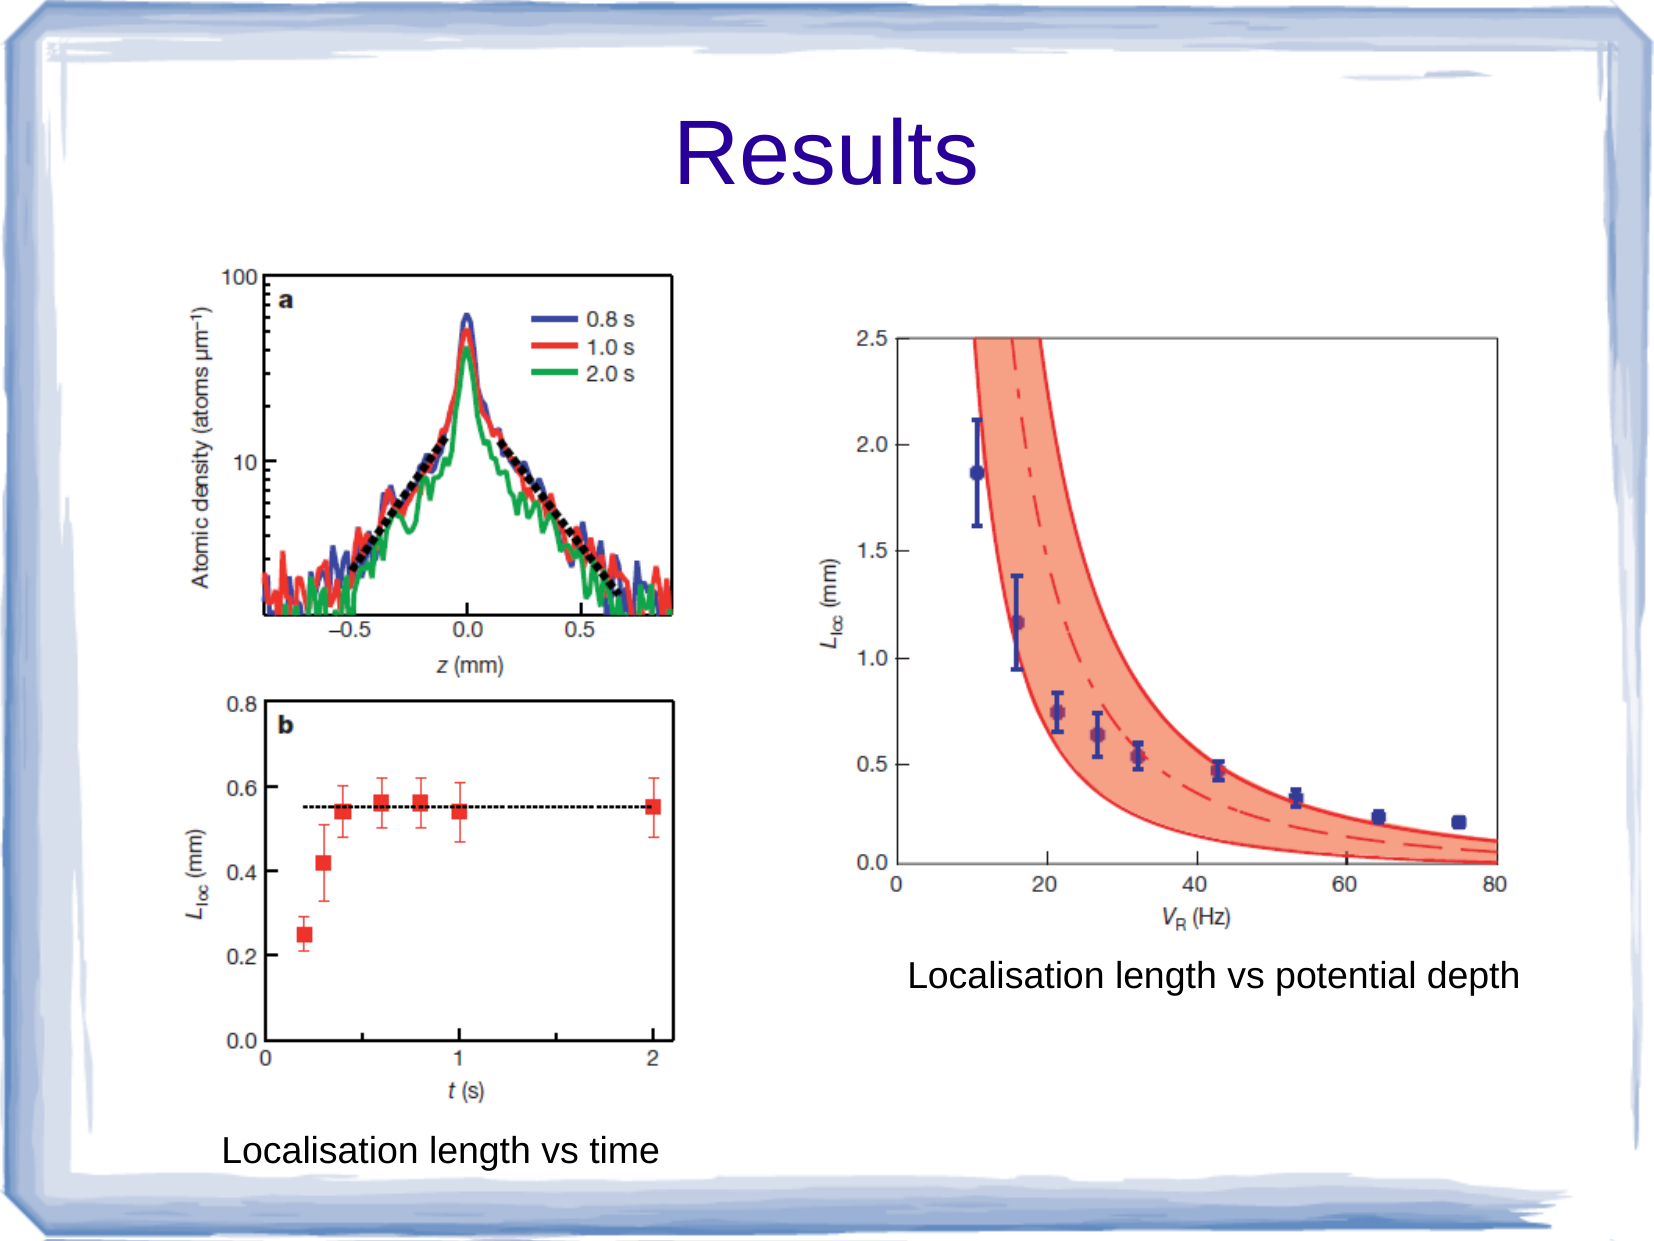

# Results
Localisation length vs potential depth
Localisation length vs time